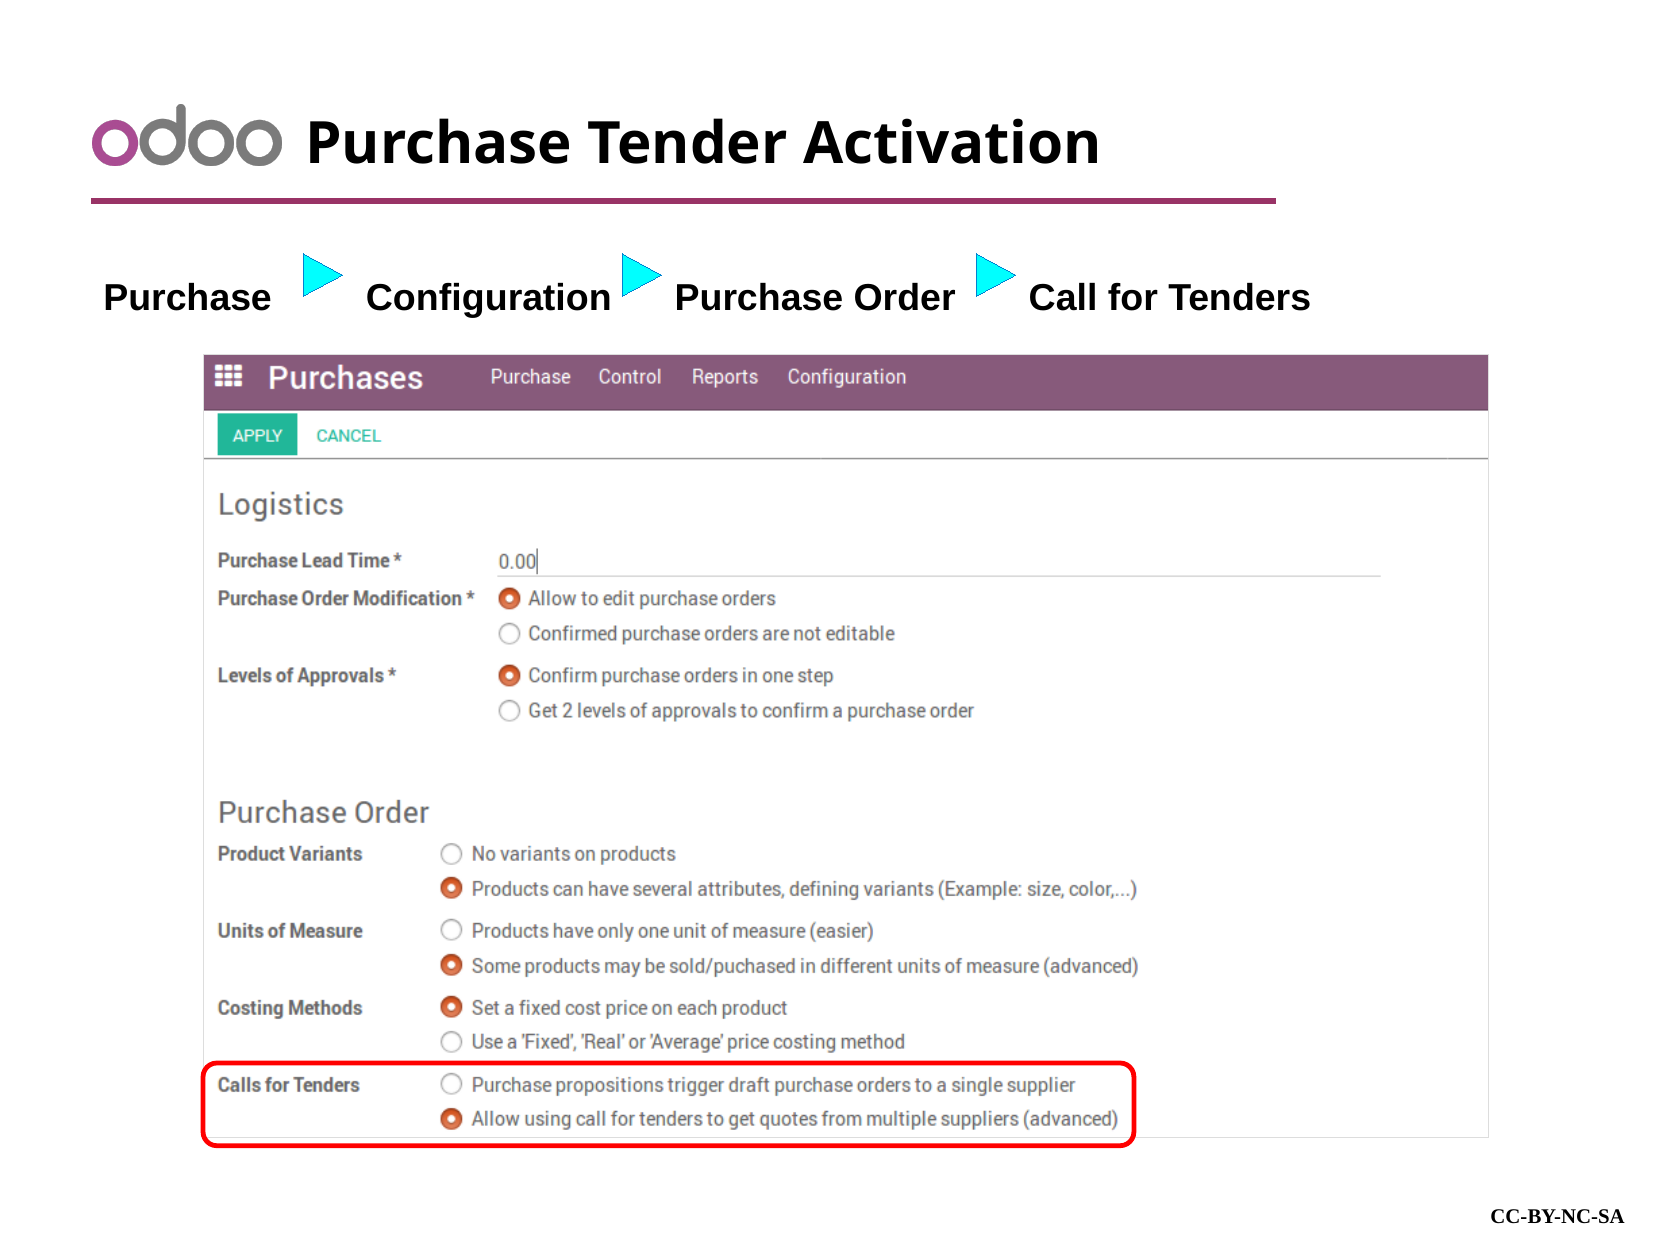

# Purchase Tender Activation
Purchase Configuration Purchase Order Call for Tenders